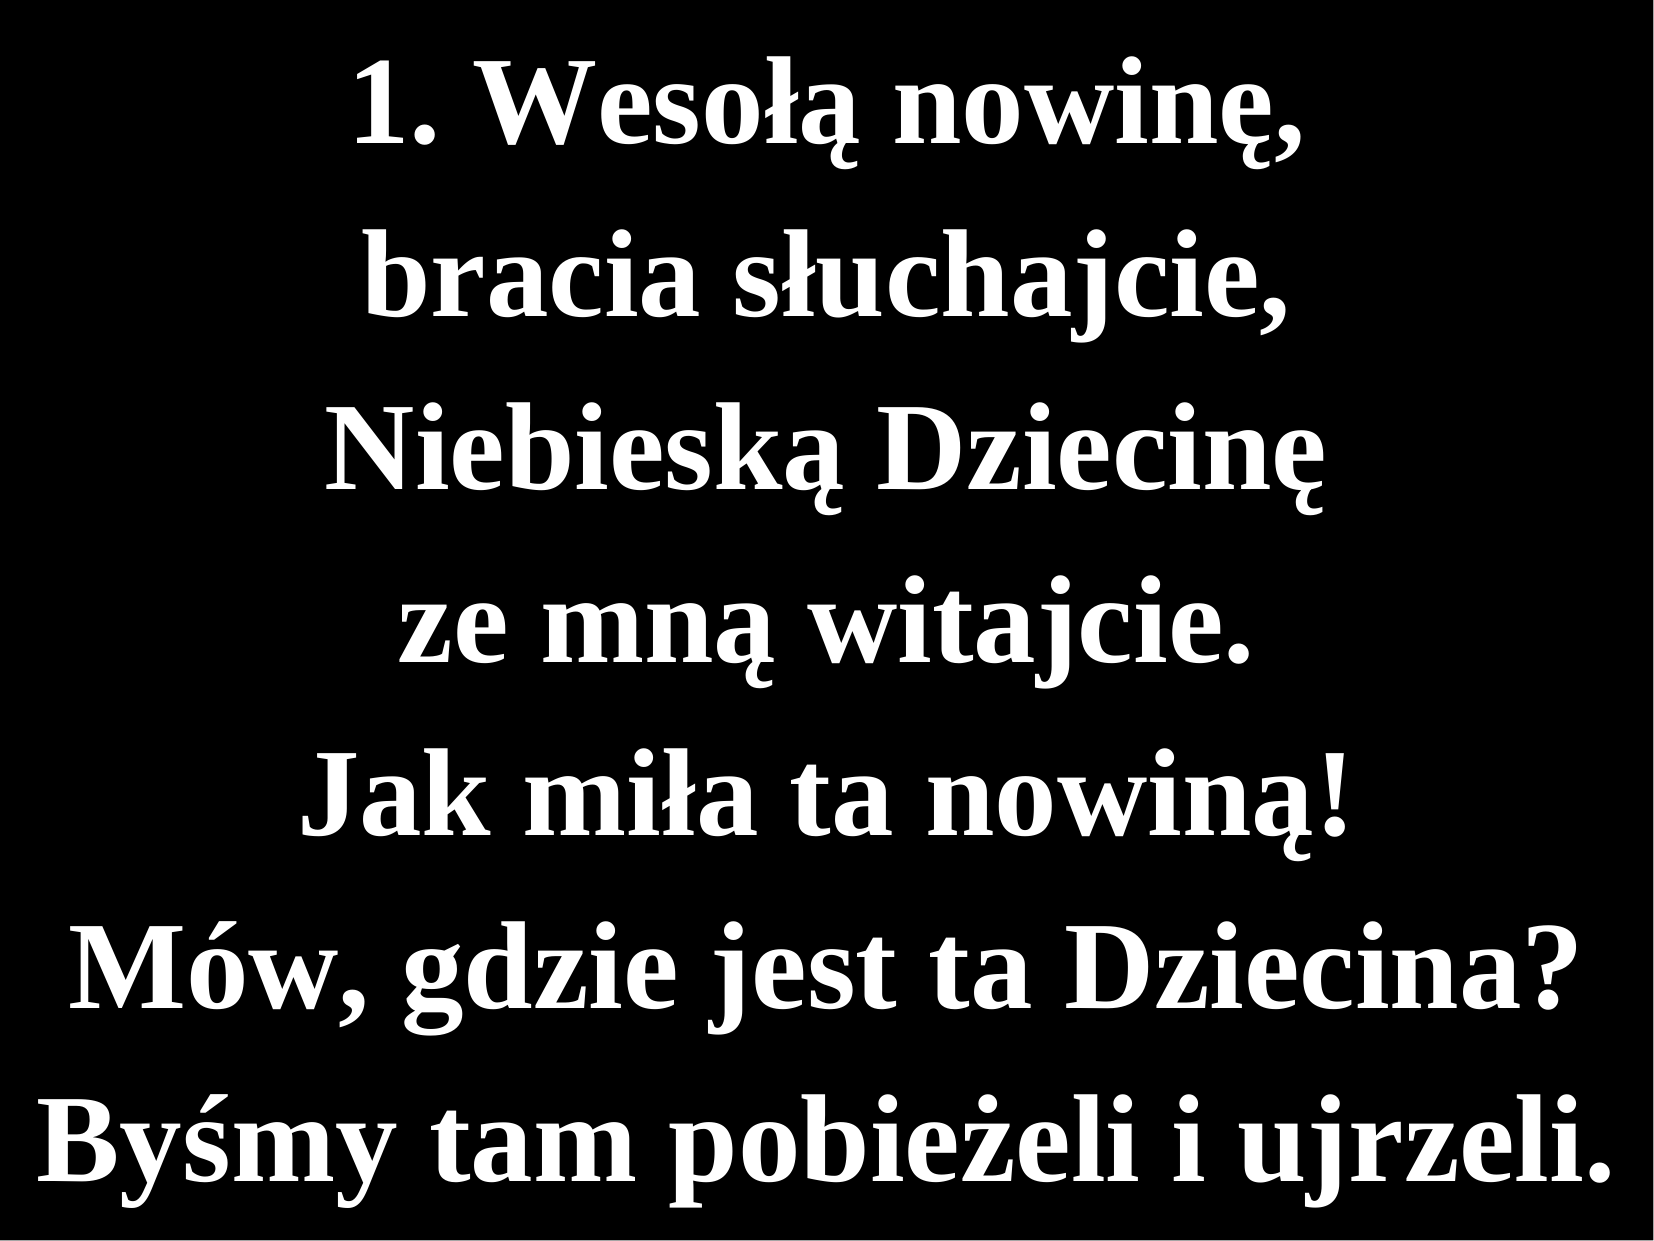

# 1. Wesołą nowinę, ppp bracia słuchajcie, ppp Niebieską Dziecinę ppp ze mną witajcie. ppp Jak miła ta nowiną! ppp Mów, gdzie jest ta Dziecina? ppp Byśmy tam pobieżeli i ujrzeli.